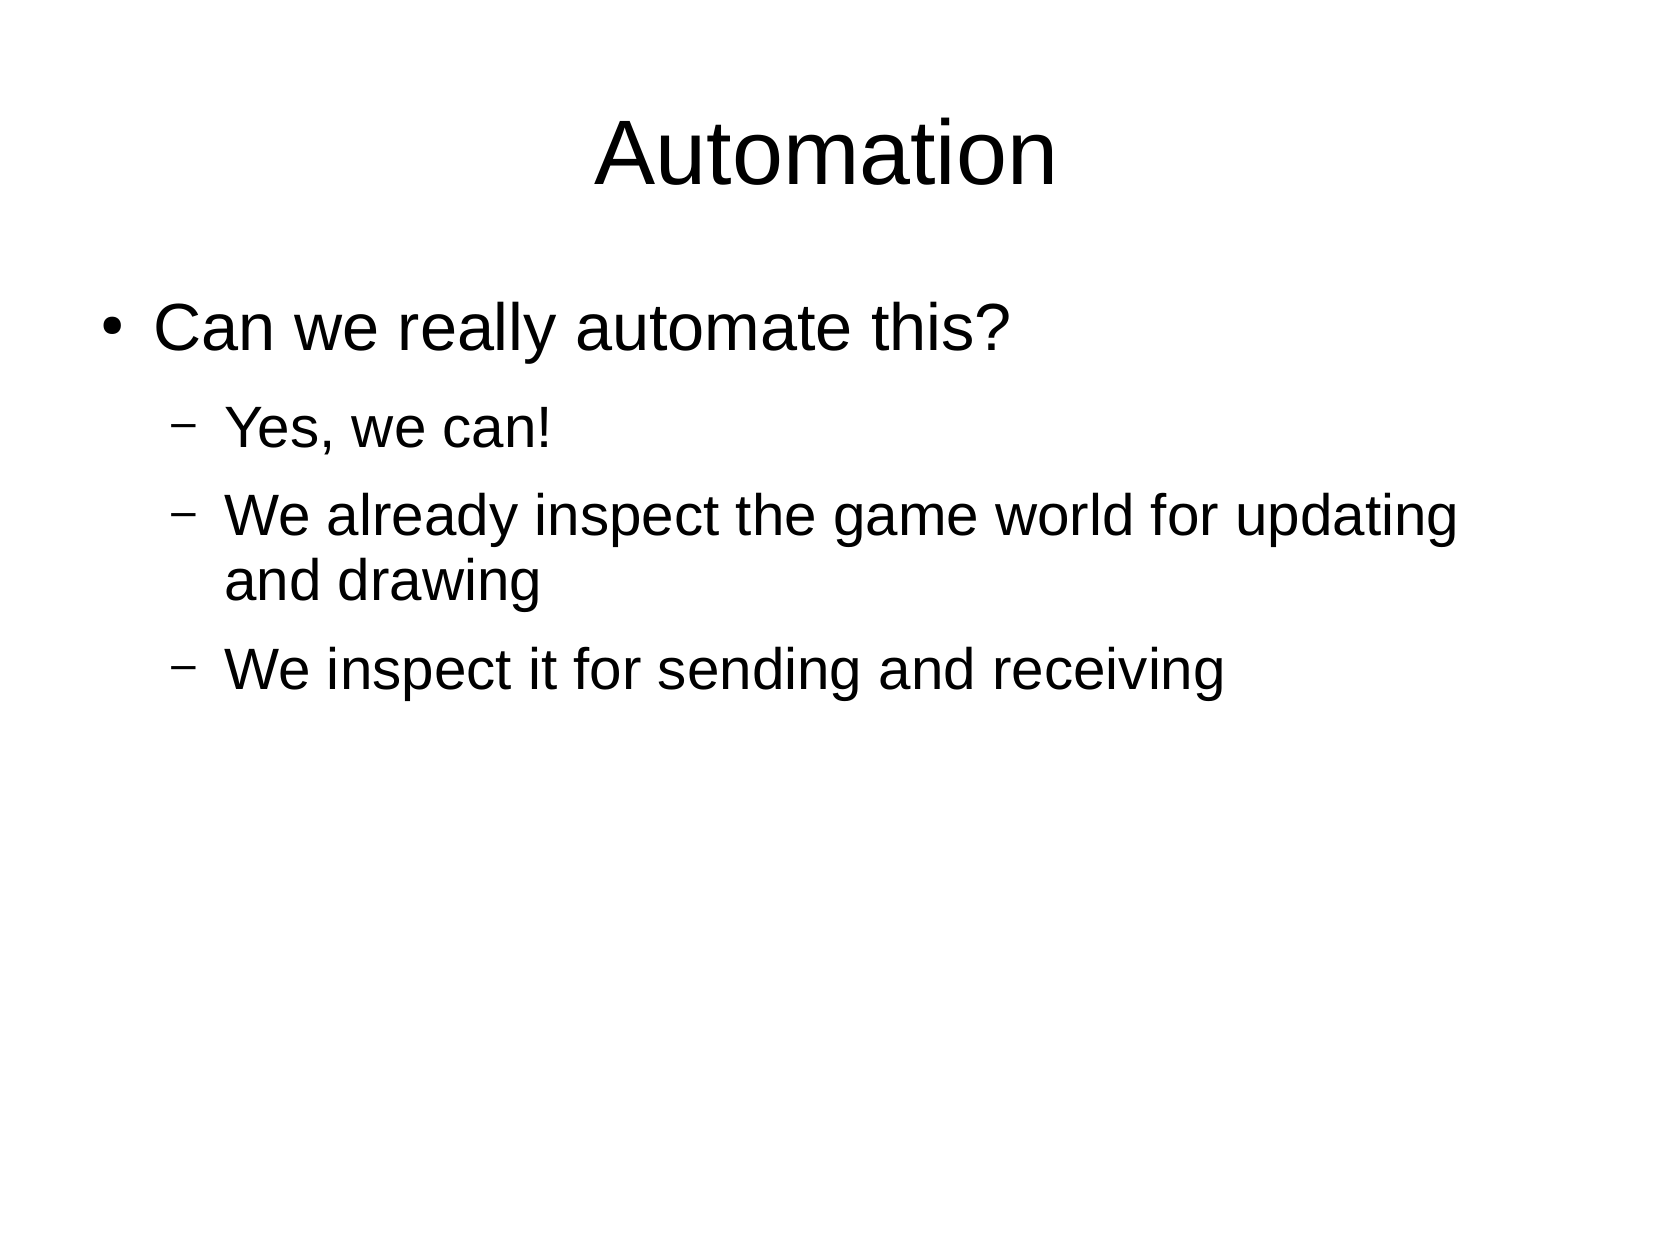

# Automation
Can we really automate this?
Yes, we can!
We already inspect the game world for updating and drawing
We inspect it for sending and receiving